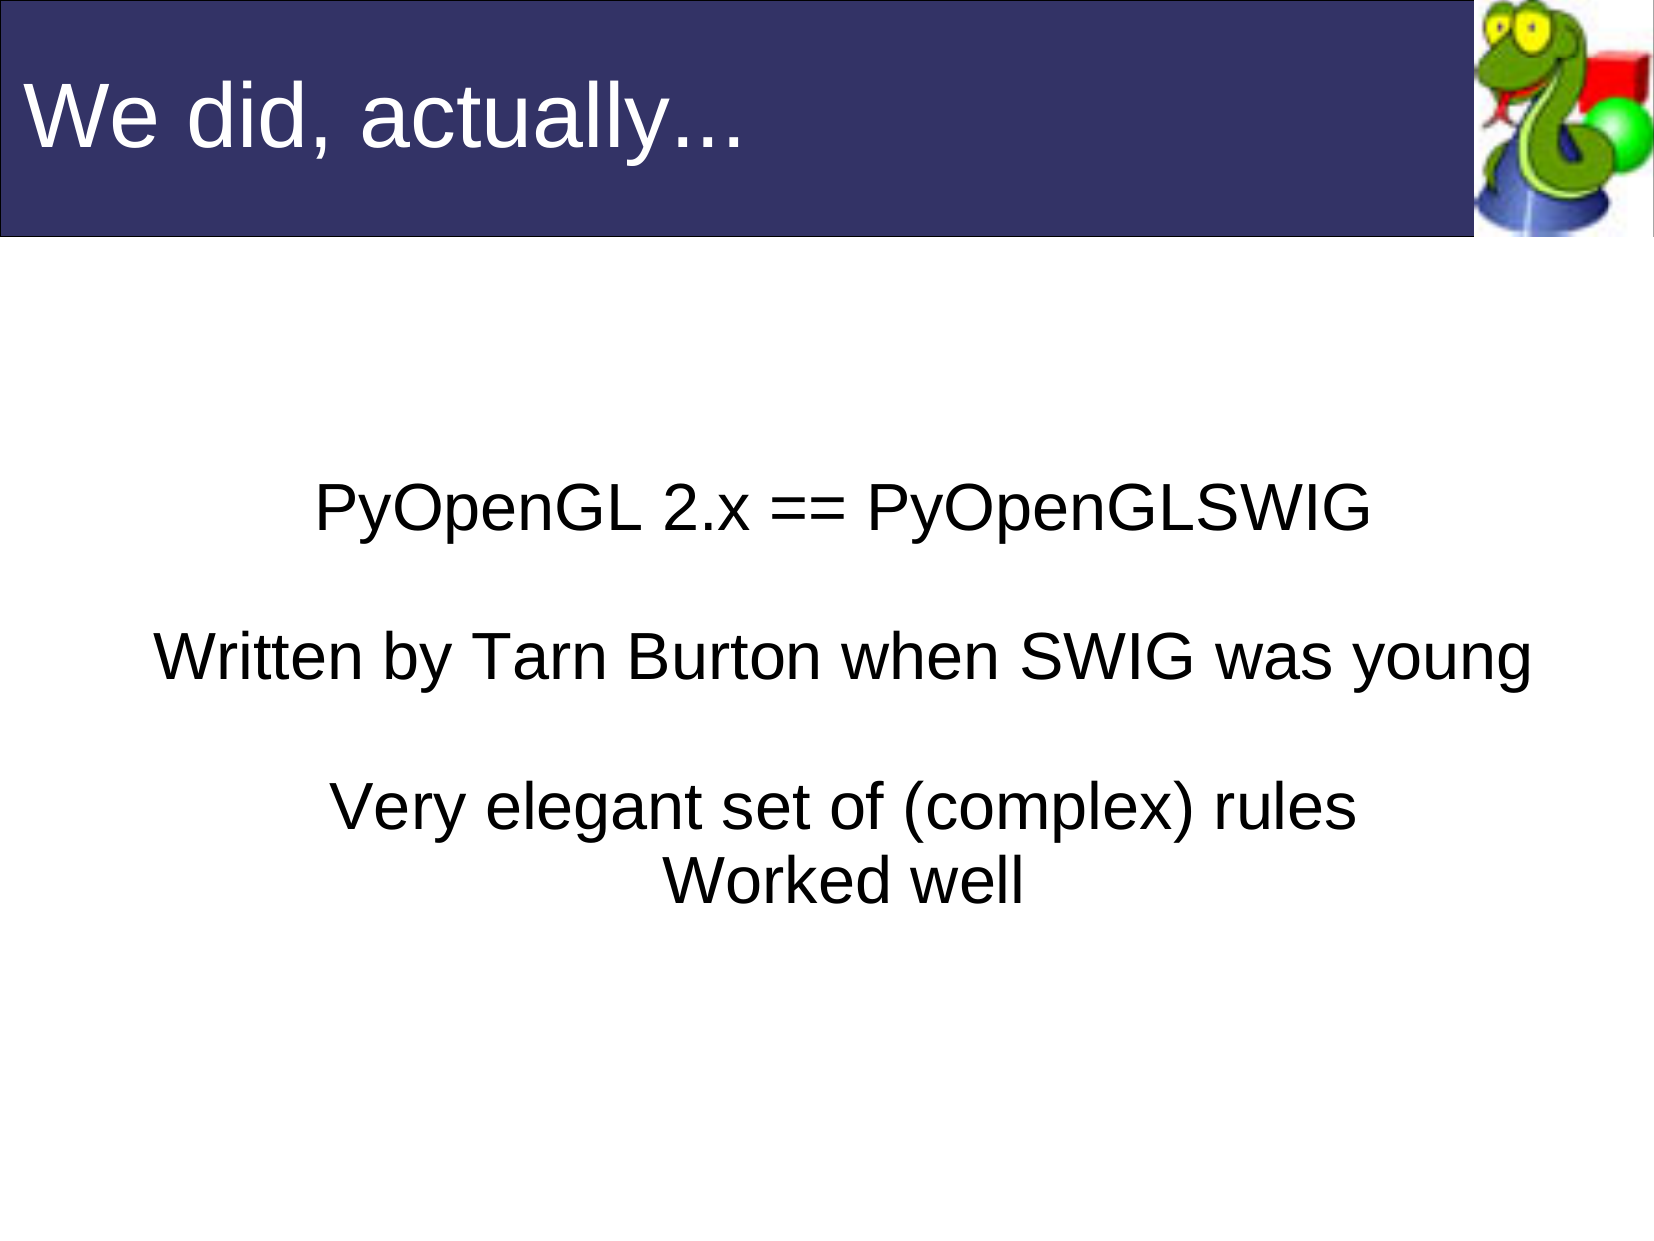

# We did, actually...
PyOpenGL 2.x == PyOpenGLSWIG
Written by Tarn Burton when SWIG was young
Very elegant set of (complex) rules
Worked well